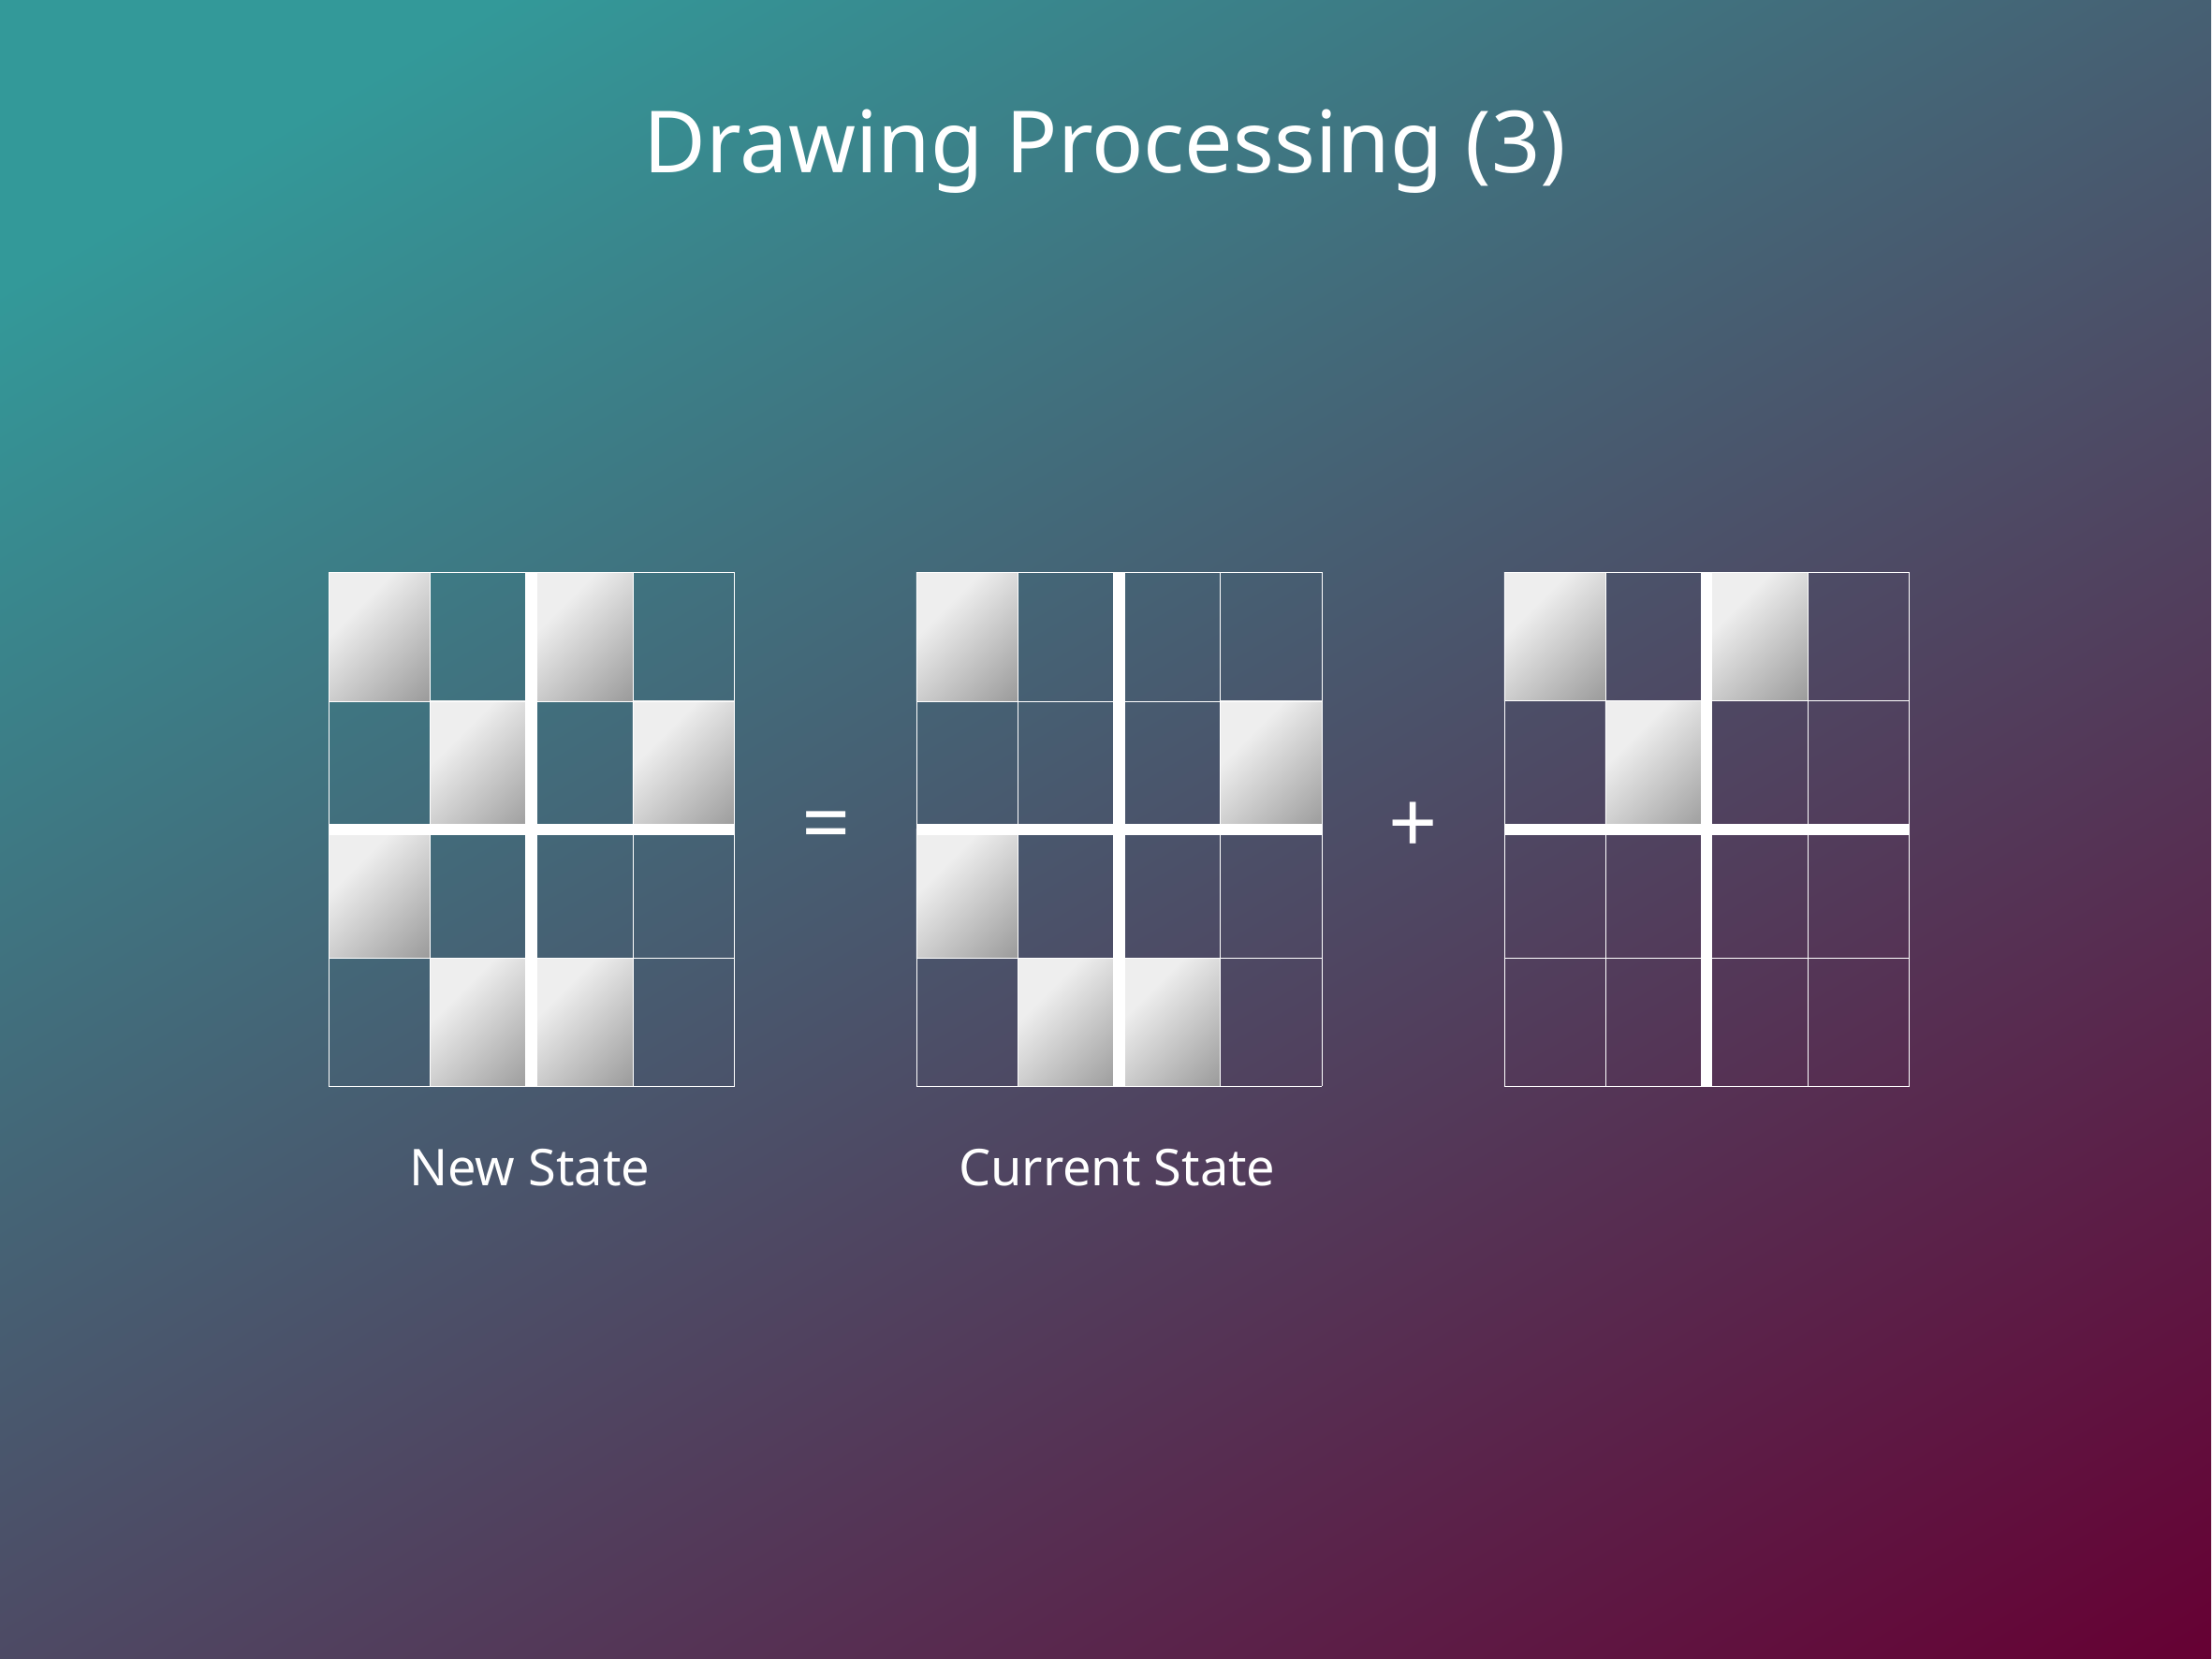

Drawing Processing (3)
| | | | |
| --- | --- | --- | --- |
| | | | |
| | | | |
| | | | |
| | | | |
| --- | --- | --- | --- |
| | | | |
| | | | |
| | | | |
| | | | |
| --- | --- | --- | --- |
| | | | |
| | | | |
| | | | |
+
=
Current State
New State